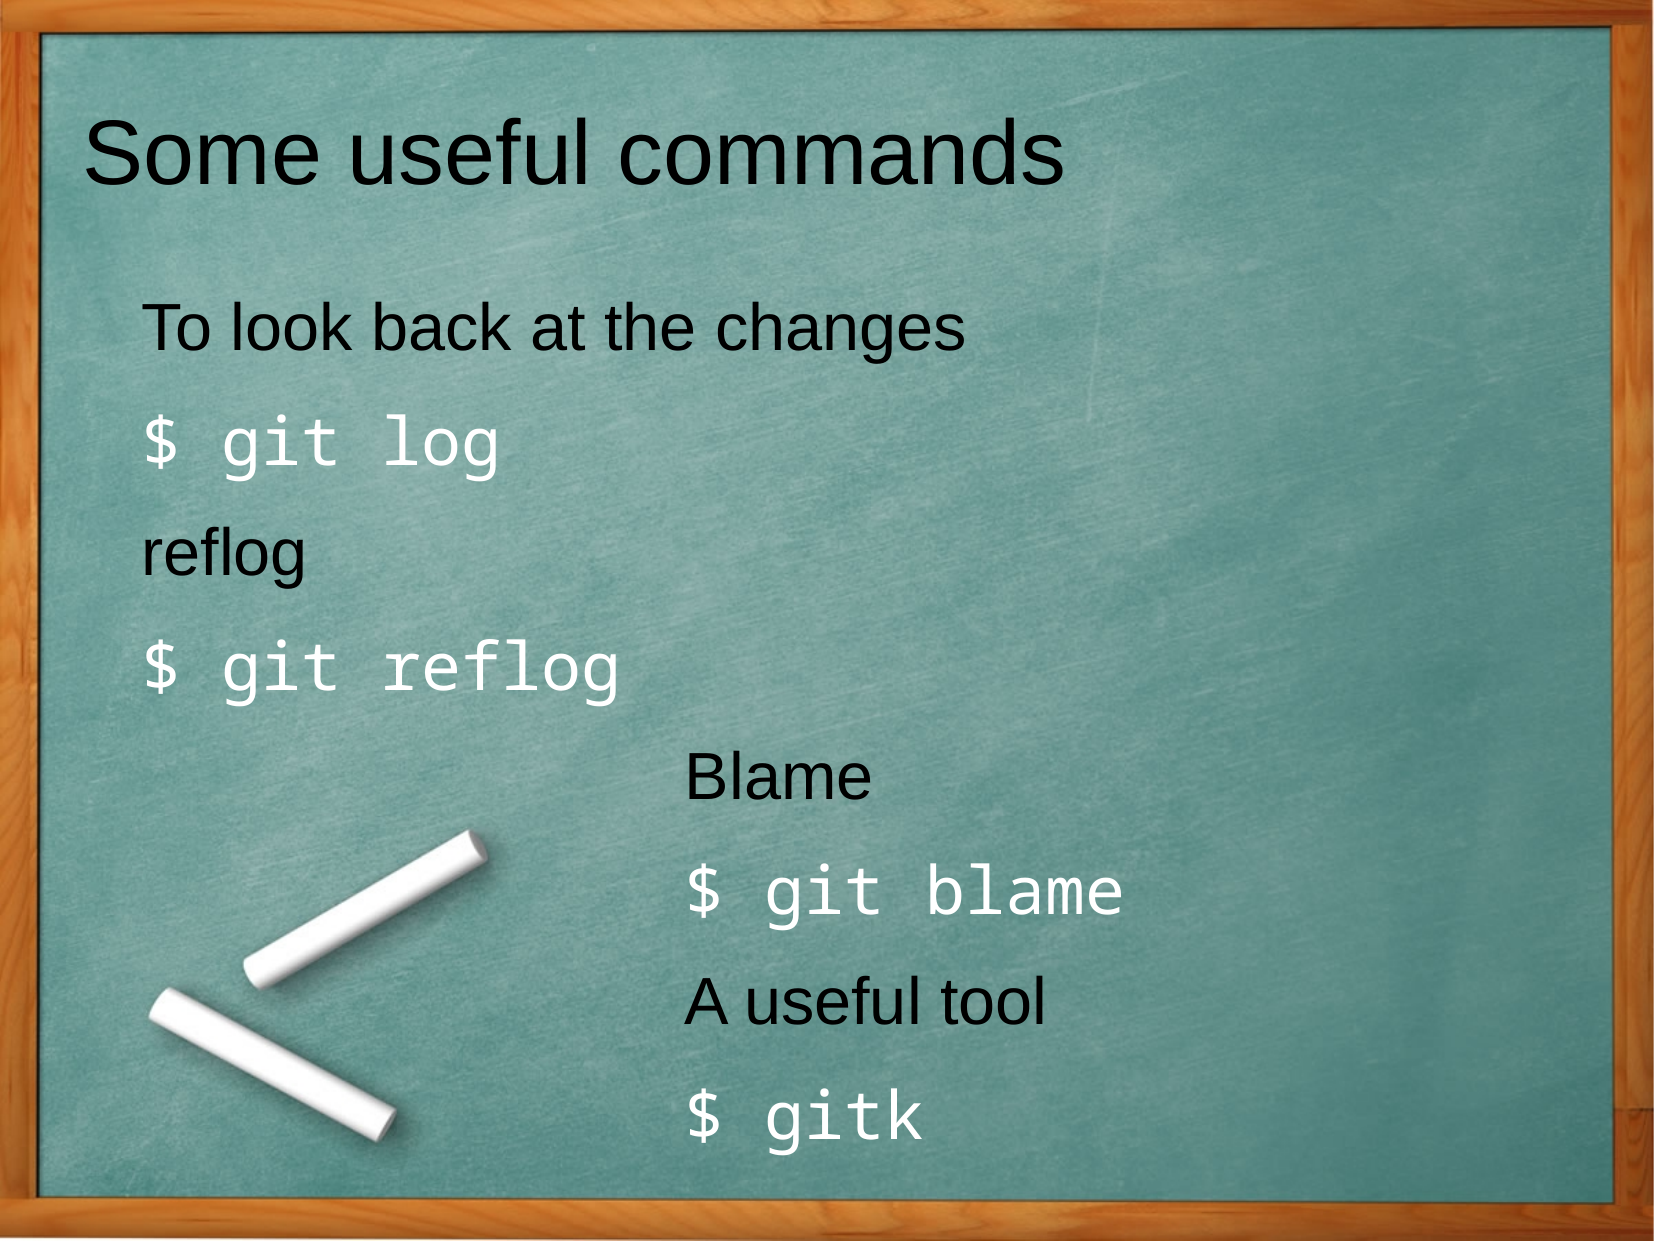

# Some useful commands
To look back at the changes
$ git log
reflog
$ git reflog
Blame
$ git blame
A useful tool
$ gitk